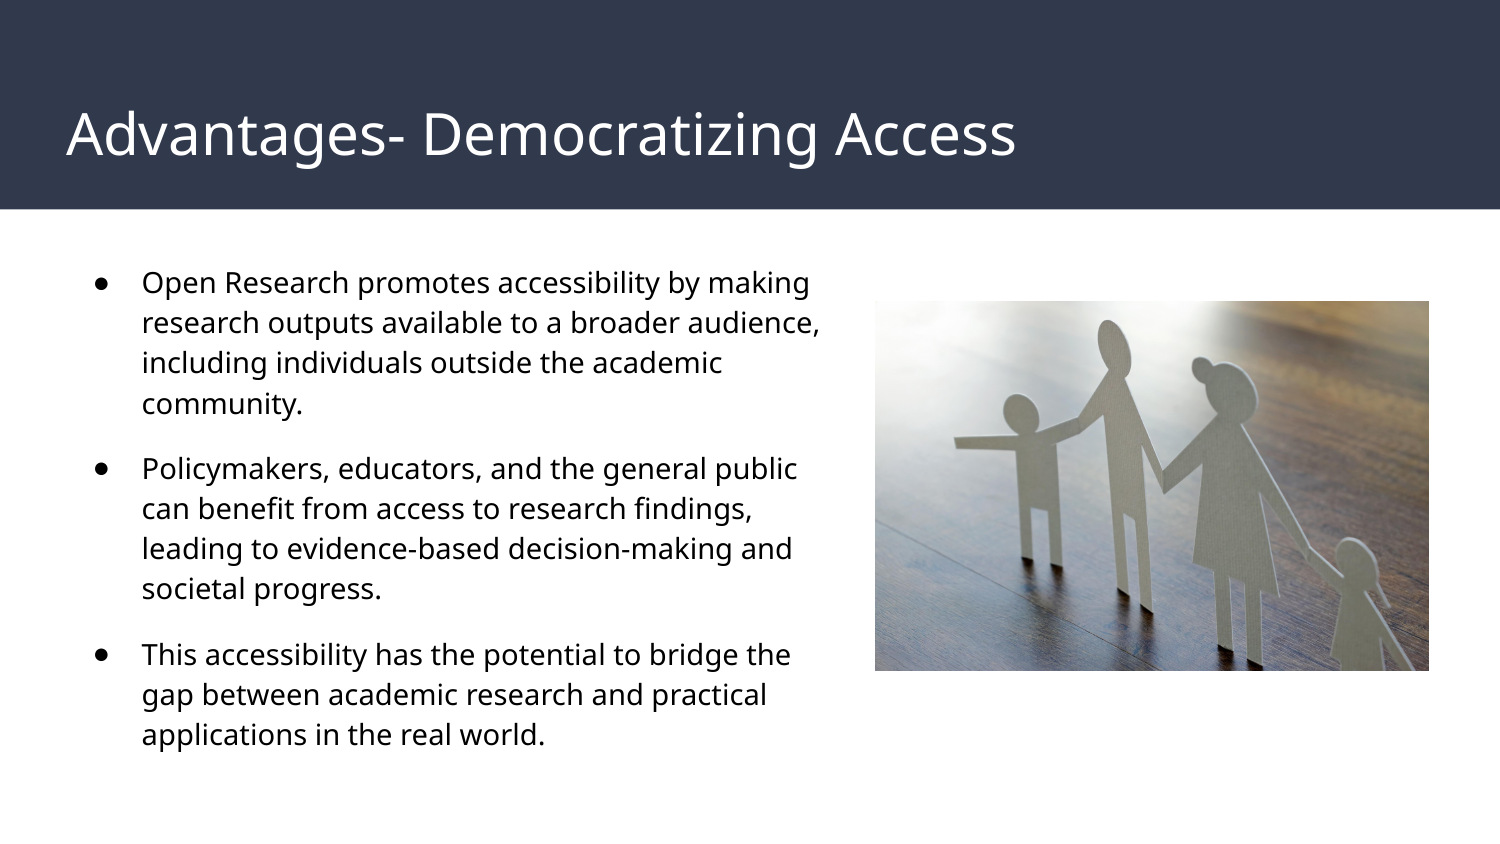

# Advantages- Democratizing Access
Open Research promotes accessibility by making research outputs available to a broader audience, including individuals outside the academic community.
Policymakers, educators, and the general public can benefit from access to research findings, leading to evidence-based decision-making and societal progress.
This accessibility has the potential to bridge the gap between academic research and practical applications in the real world.